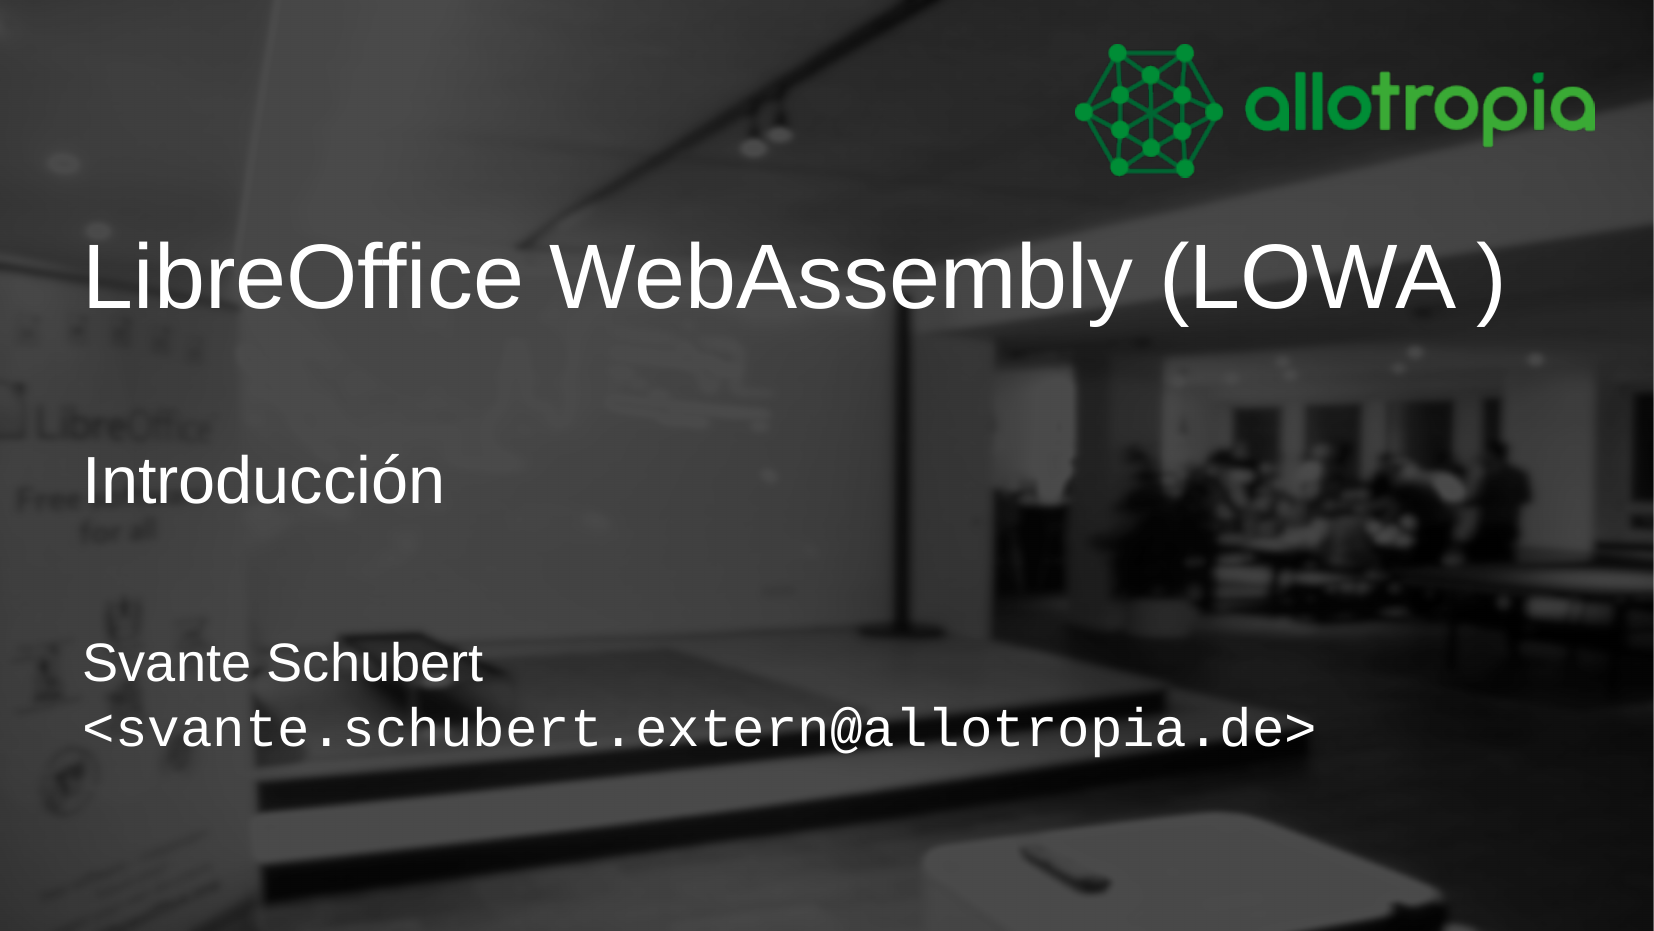

# LibreOffice WebAssembly (LOWA )
Introducción
Svante Schubert <svante.schubert.extern@allotropia.de>